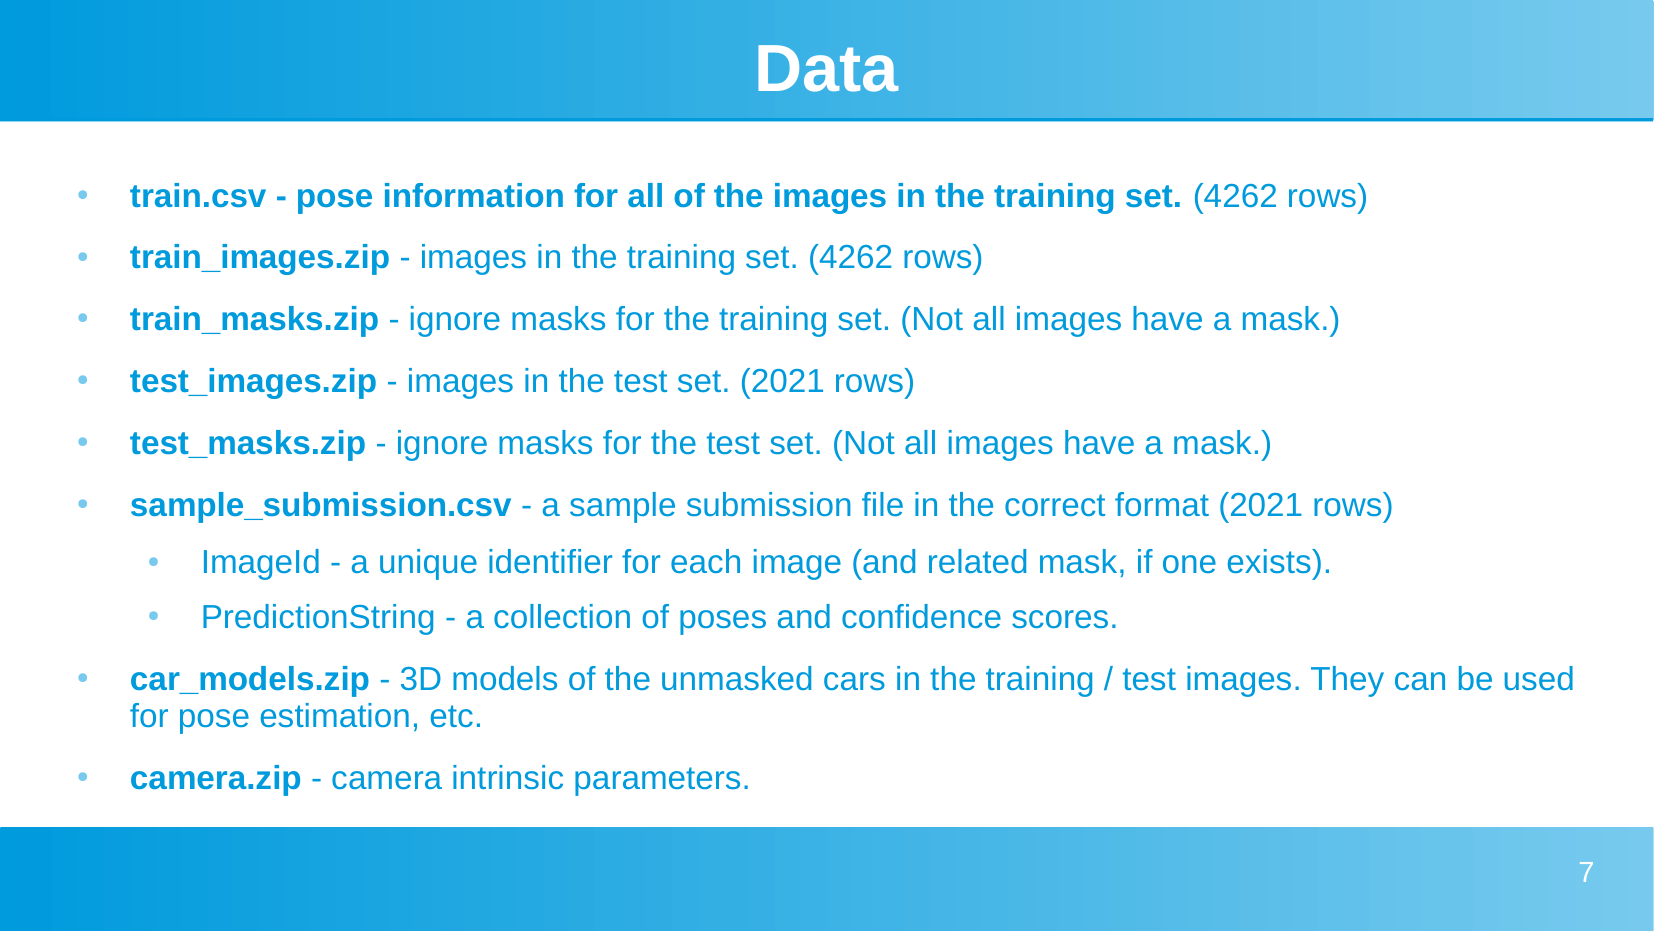

# Data
train.csv - pose information for all of the images in the training set. (4262 rows)
train_images.zip - images in the training set. (4262 rows)
train_masks.zip - ignore masks for the training set. (Not all images have a mask.)
test_images.zip - images in the test set. (2021 rows)
test_masks.zip - ignore masks for the test set. (Not all images have a mask.)
sample_submission.csv - a sample submission file in the correct format (2021 rows)
ImageId - a unique identifier for each image (and related mask, if one exists).
PredictionString - a collection of poses and confidence scores.
car_models.zip - 3D models of the unmasked cars in the training / test images. They can be used for pose estimation, etc.
camera.zip - camera intrinsic parameters.
7